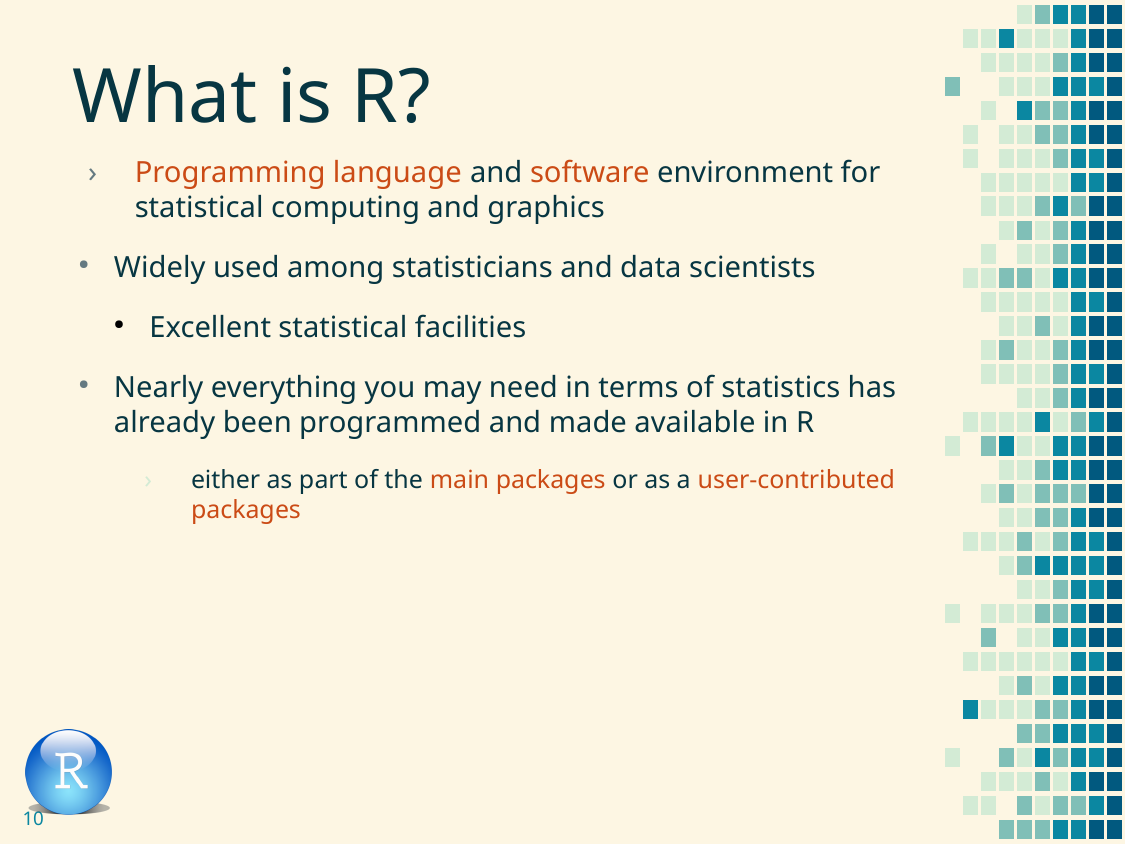

What is R?
# Programming language and software environment for statistical computing and graphics
Widely used among statisticians and data scientists
Excellent statistical facilities
Nearly everything you may need in terms of statistics has already been programmed and made available in R
either as part of the main packages or as a user-contributed packages